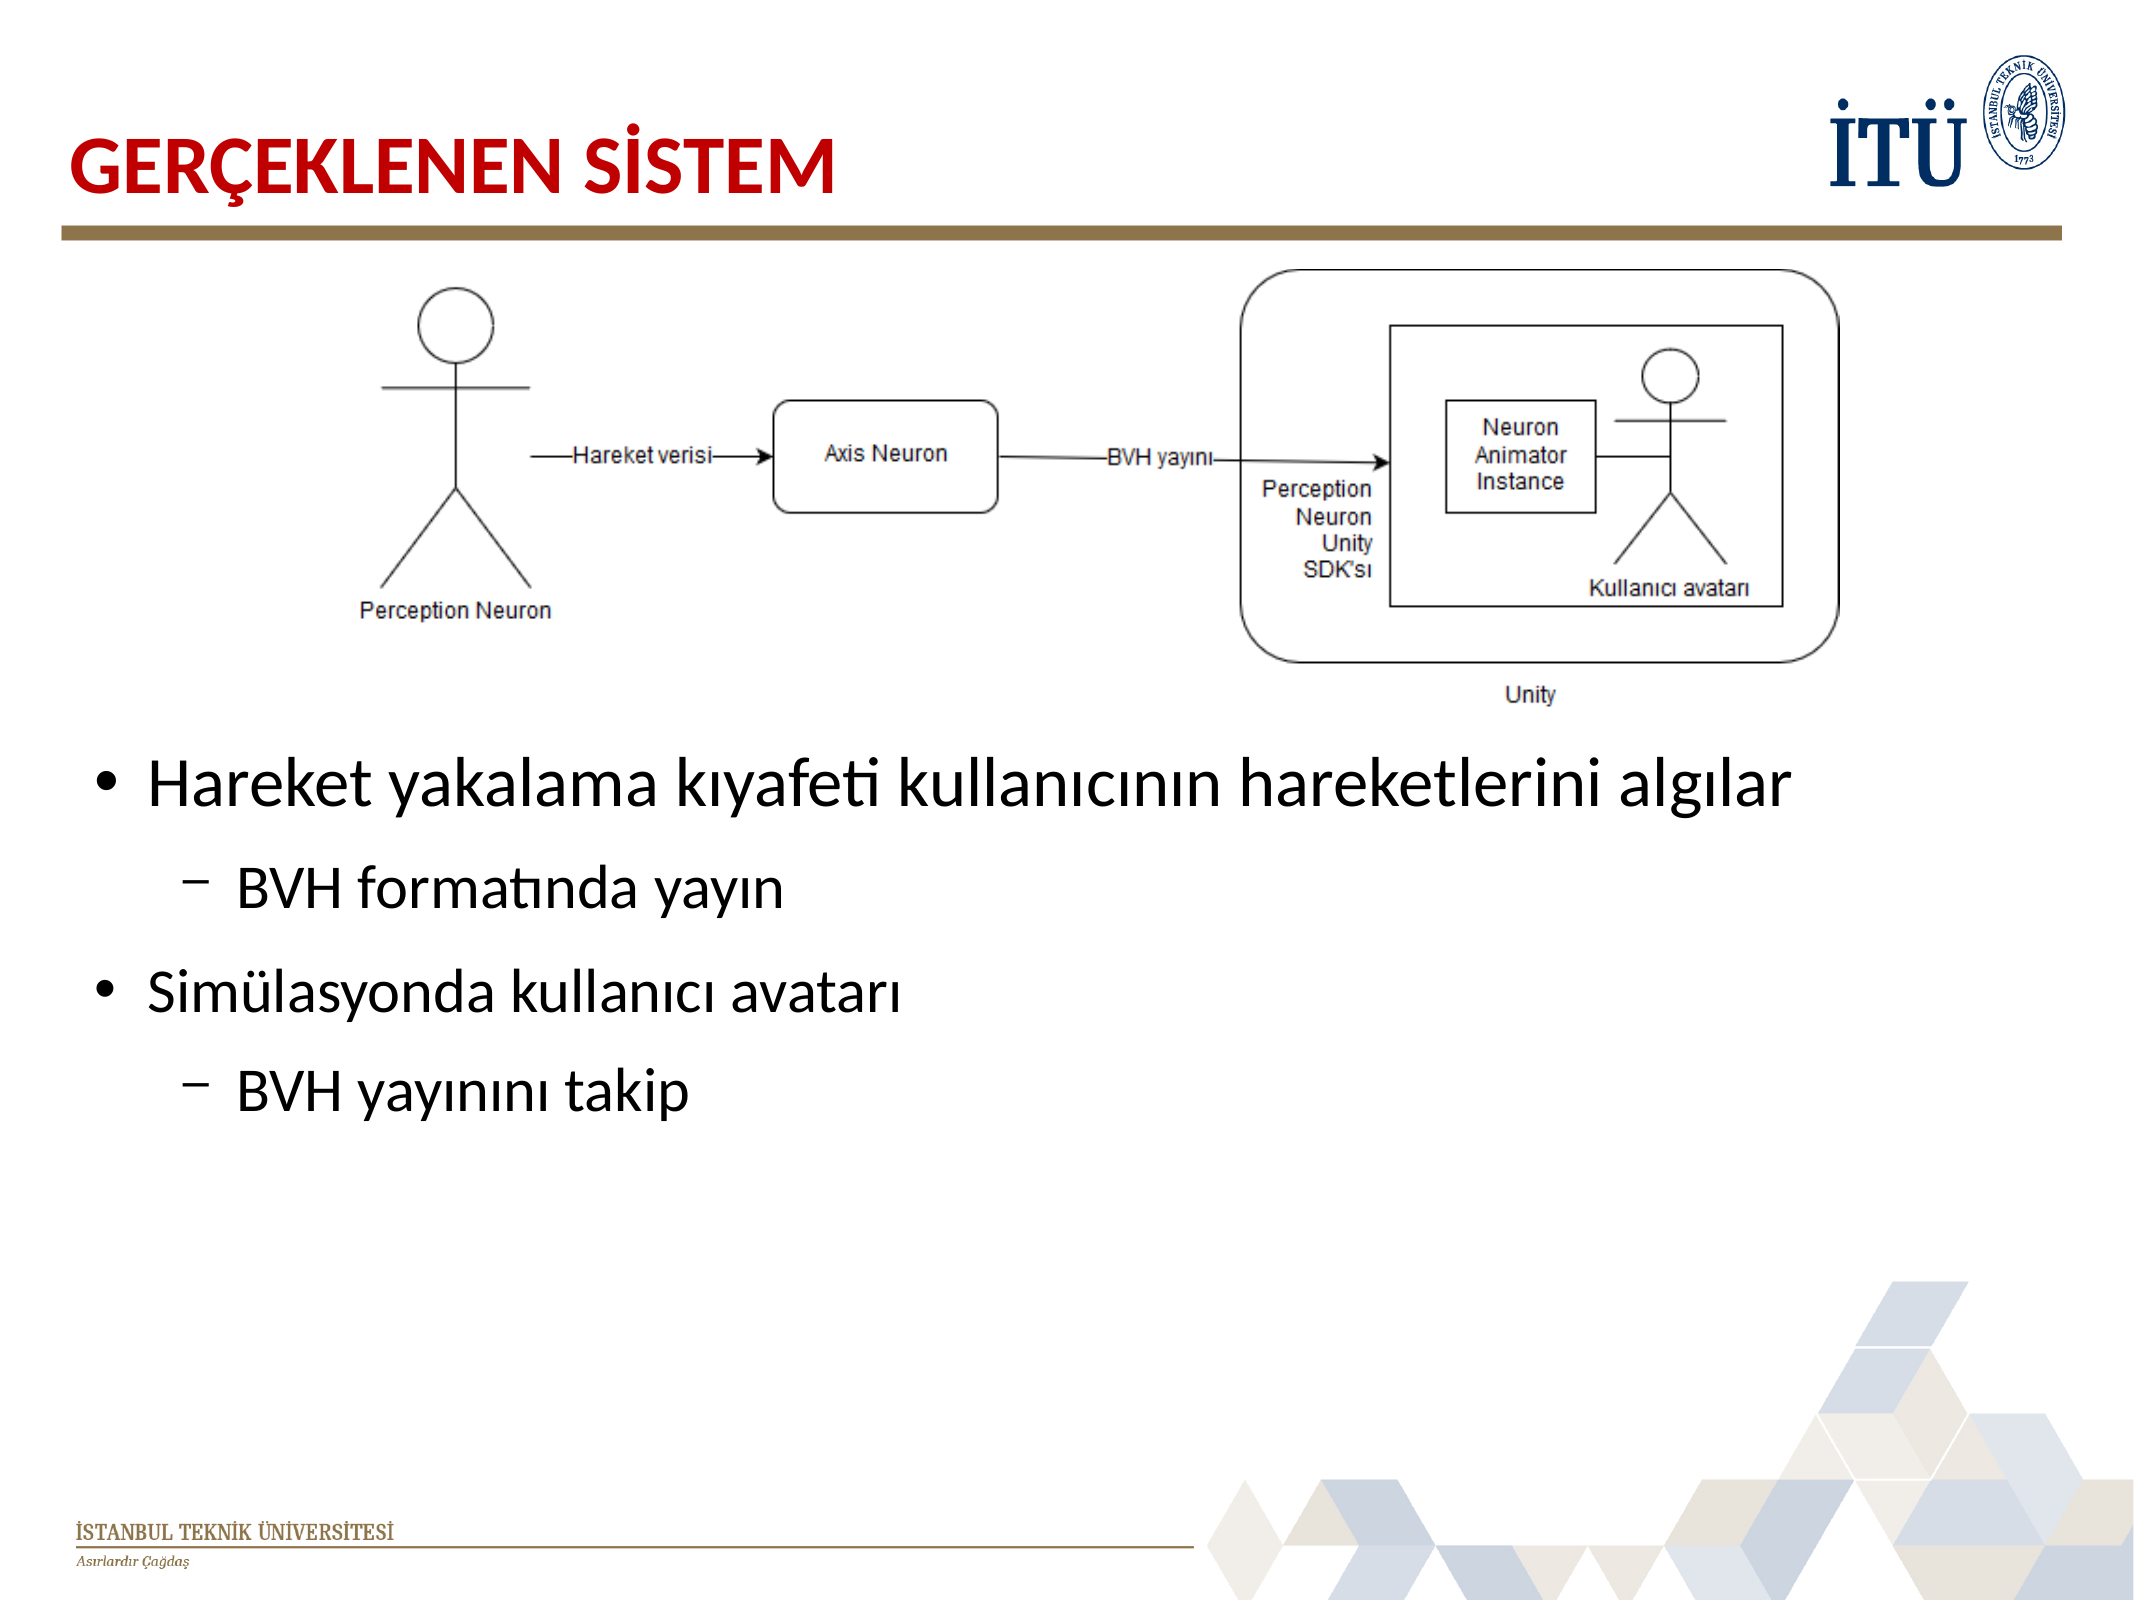

GERÇEKLENEN SİSTEM
# Hareket yakalama kıyafeti kullanıcının hareketlerini algılar
BVH formatında yayın
Simülasyonda kullanıcı avatarı
BVH yayınını takip